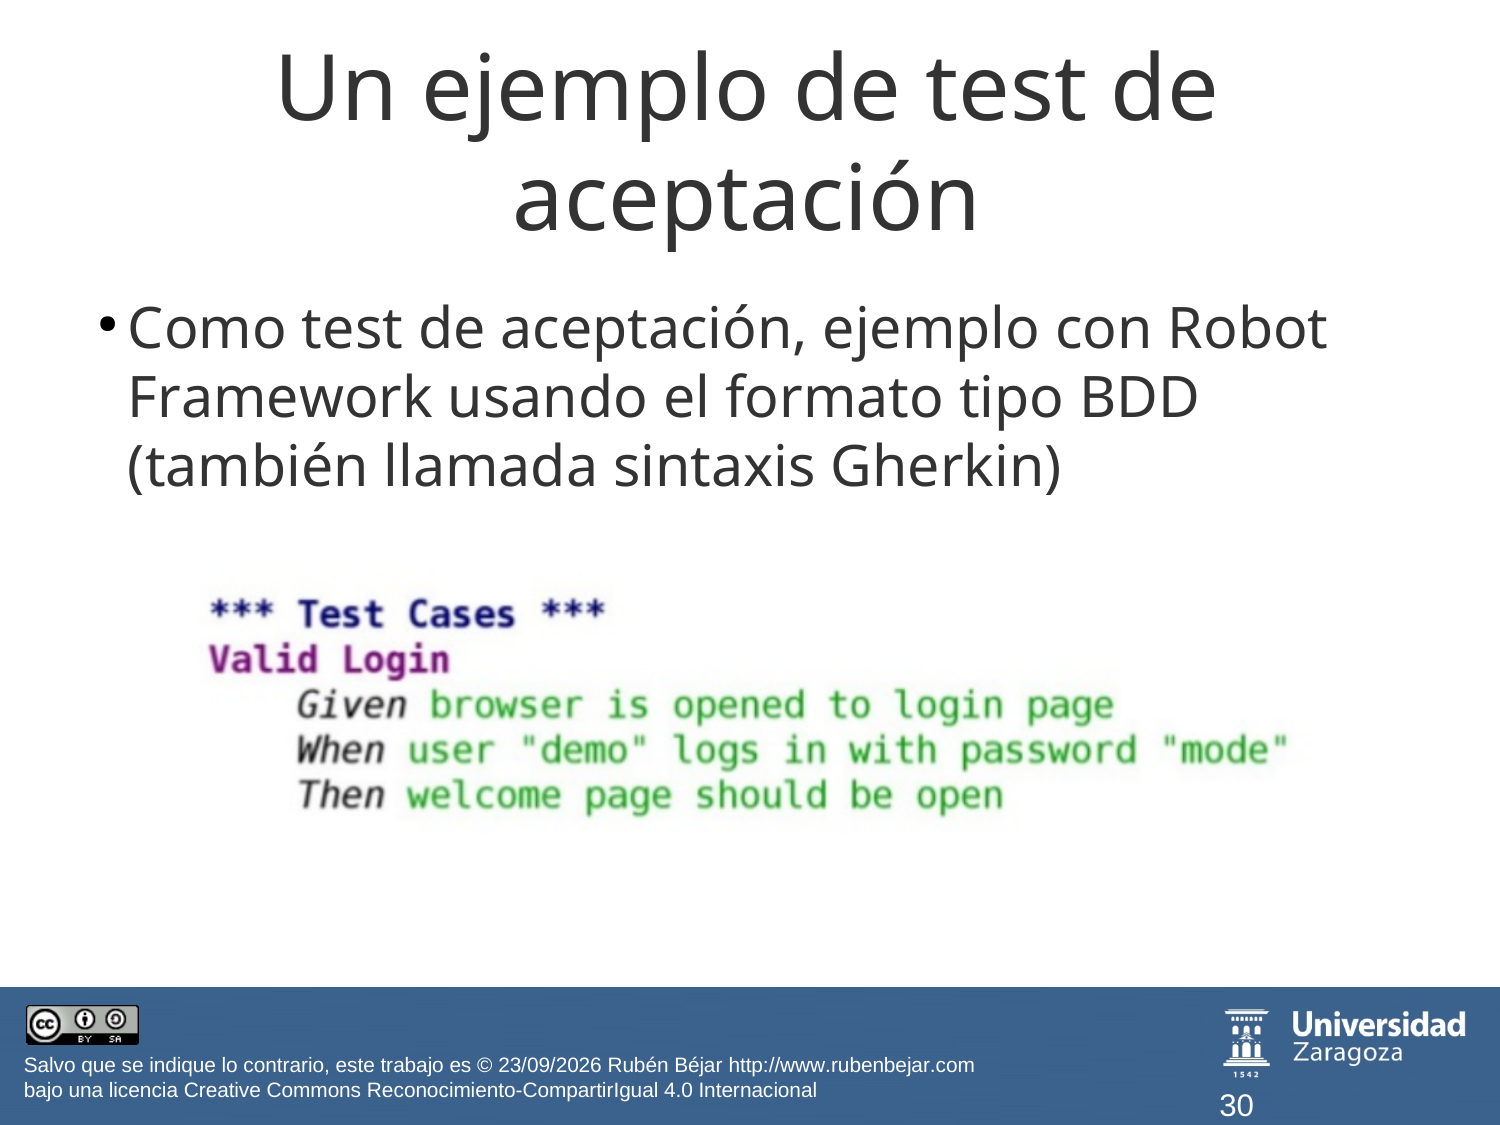

# Un ejemplo de test de aceptación
Como test de aceptación, ejemplo con Robot Framework usando el formato tipo BDD (también llamada sintaxis Gherkin)